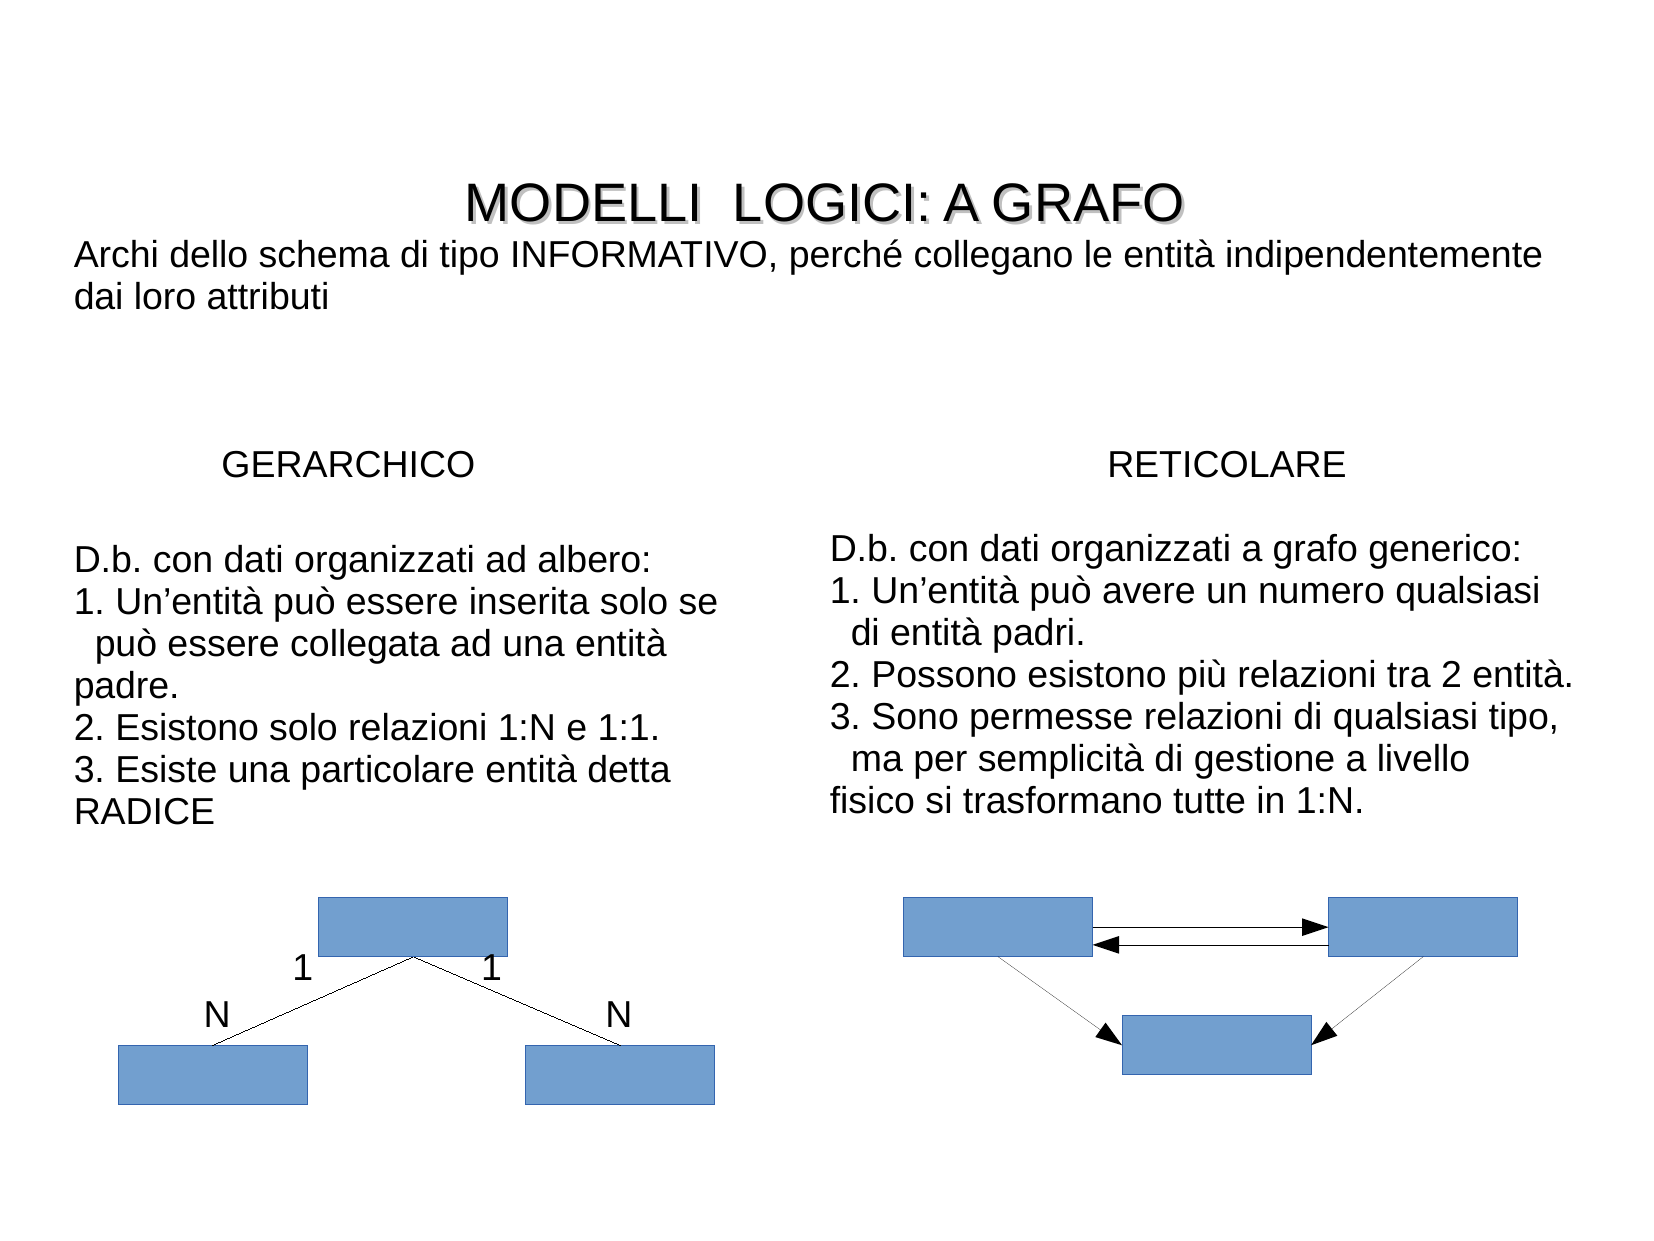

MODELLI LOGICI: A GRAFO
Archi dello schema di tipo INFORMATIVO, perché collegano le entità indipendentemente dai loro attributi
		GERARCHICO 									RETICOLARE
D.b. con dati organizzati a grafo generico:
1. Un’entità può avere un numero qualsiasi
 di entità padri.
2. Possono esistono più relazioni tra 2 entità.
3. Sono permesse relazioni di qualsiasi tipo,
 ma per semplicità di gestione a livello
fisico si trasformano tutte in 1:N.
D.b. con dati organizzati ad albero:
1. Un’entità può essere inserita solo se
 può essere collegata ad una entità padre.
2. Esistono solo relazioni 1:N e 1:1.
3. Esiste una particolare entità detta RADICE
1
1
N
N